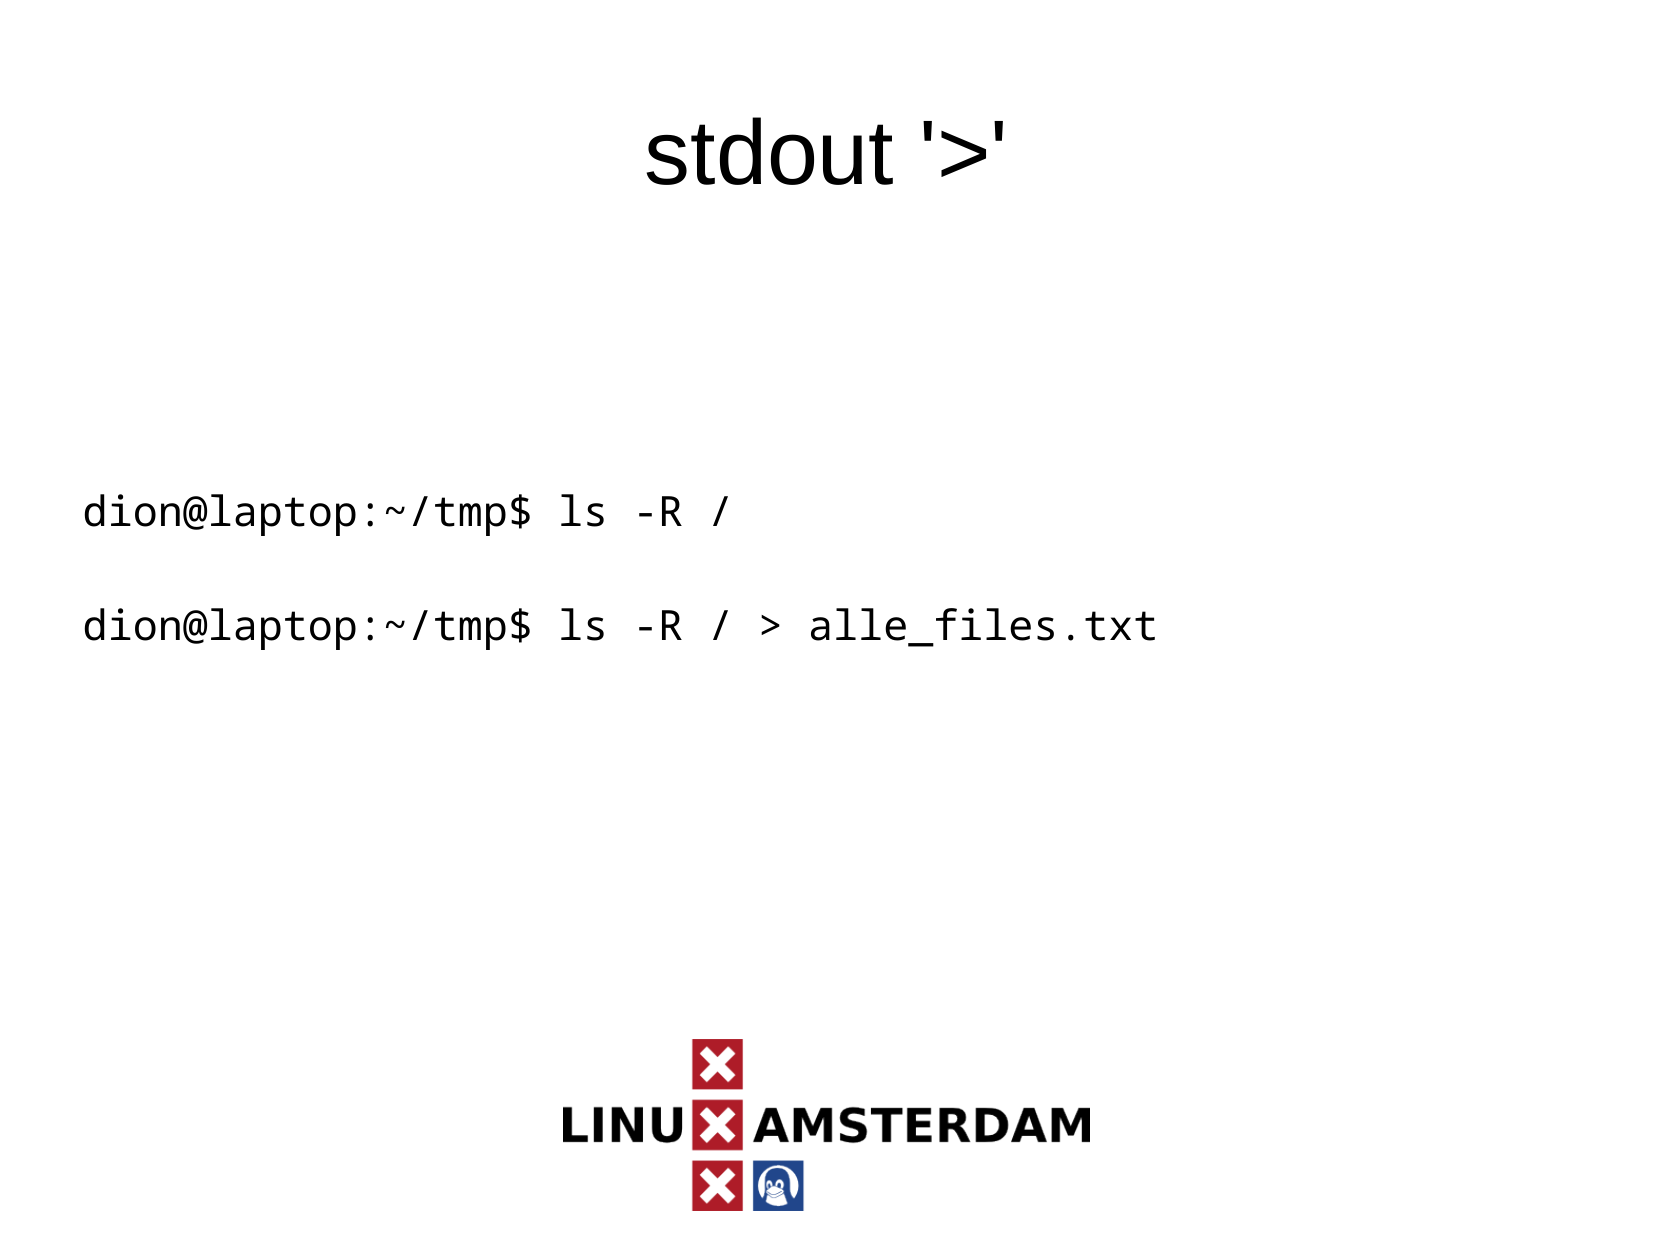

# stdout '>'
dion@laptop:~/tmp$ ls -R /
dion@laptop:~/tmp$ ls -R / > alle_files.txt